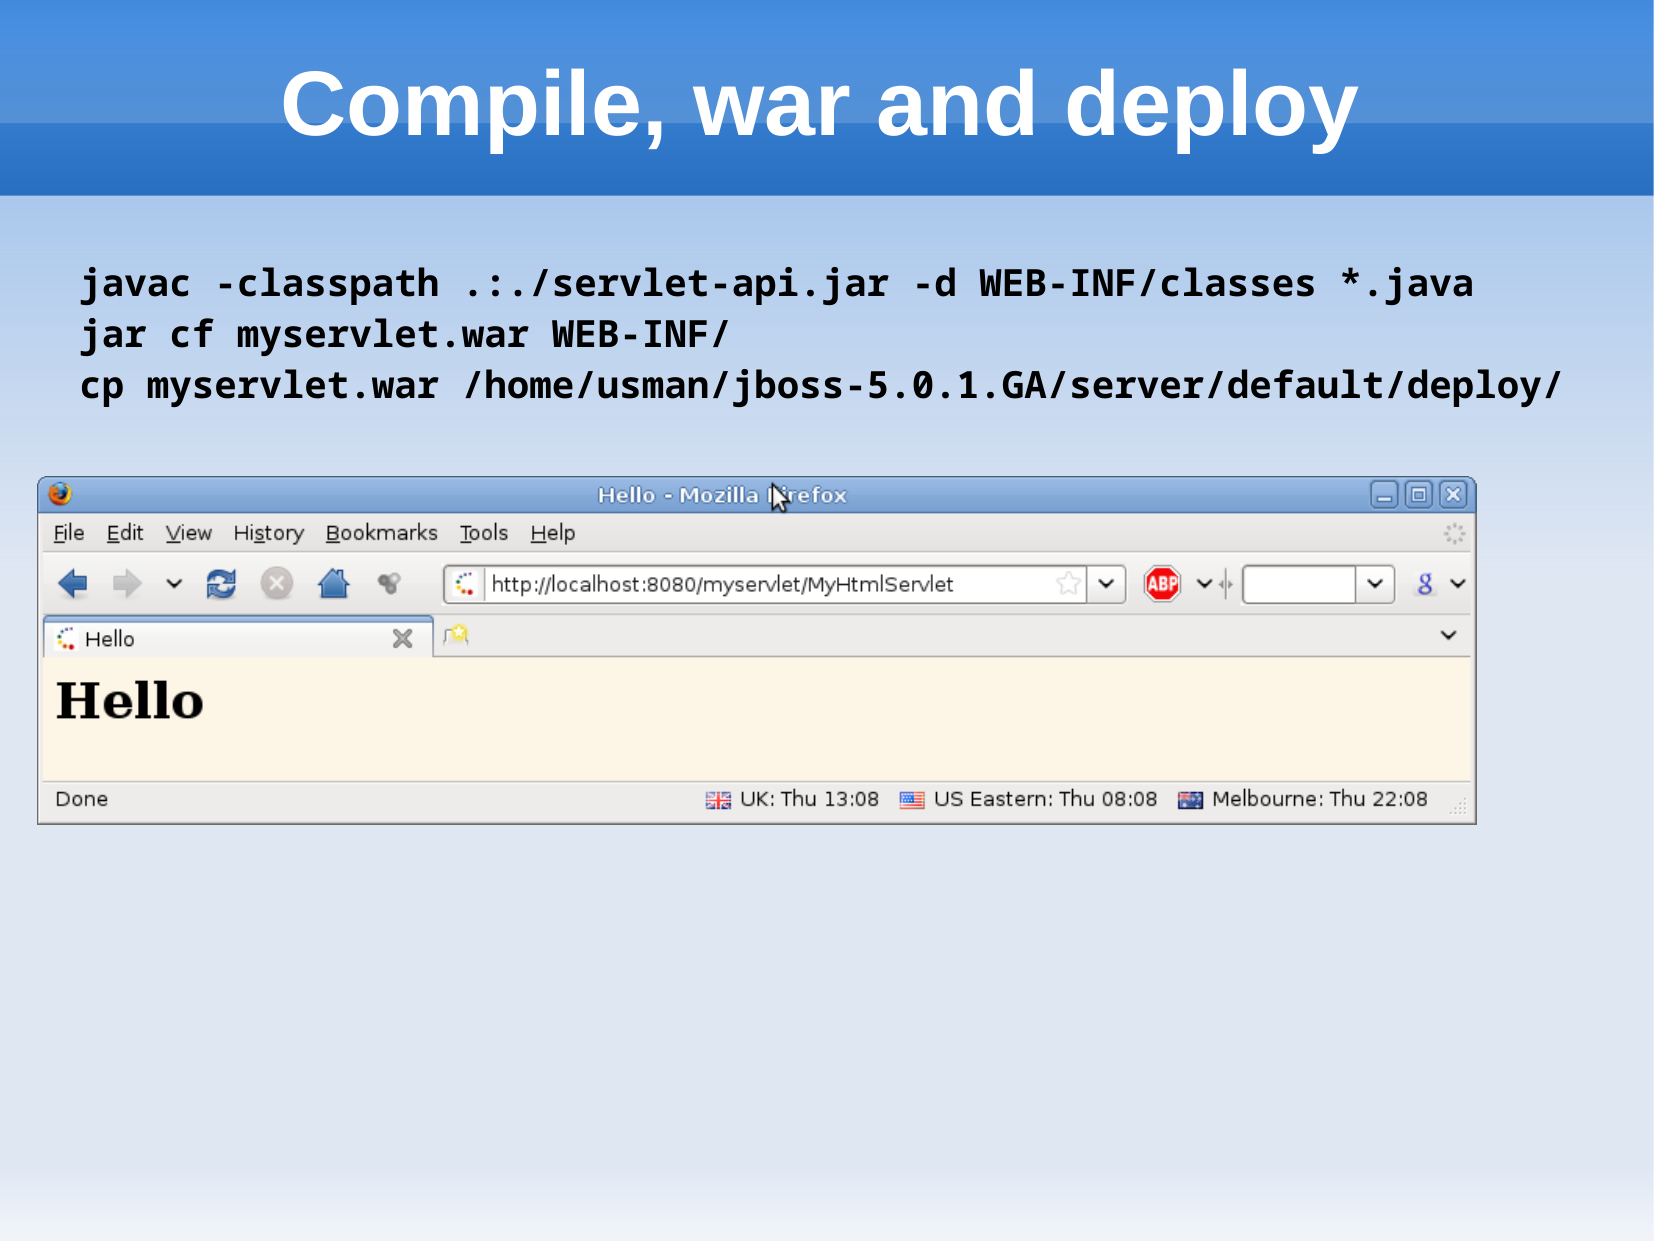

# Compile, war and deploy
 javac -classpath .:./servlet-api.jar -d WEB-INF/classes *.java
 jar cf myservlet.war WEB-INF/
 cp myservlet.war /home/usman/jboss-5.0.1.GA/server/default/deploy/